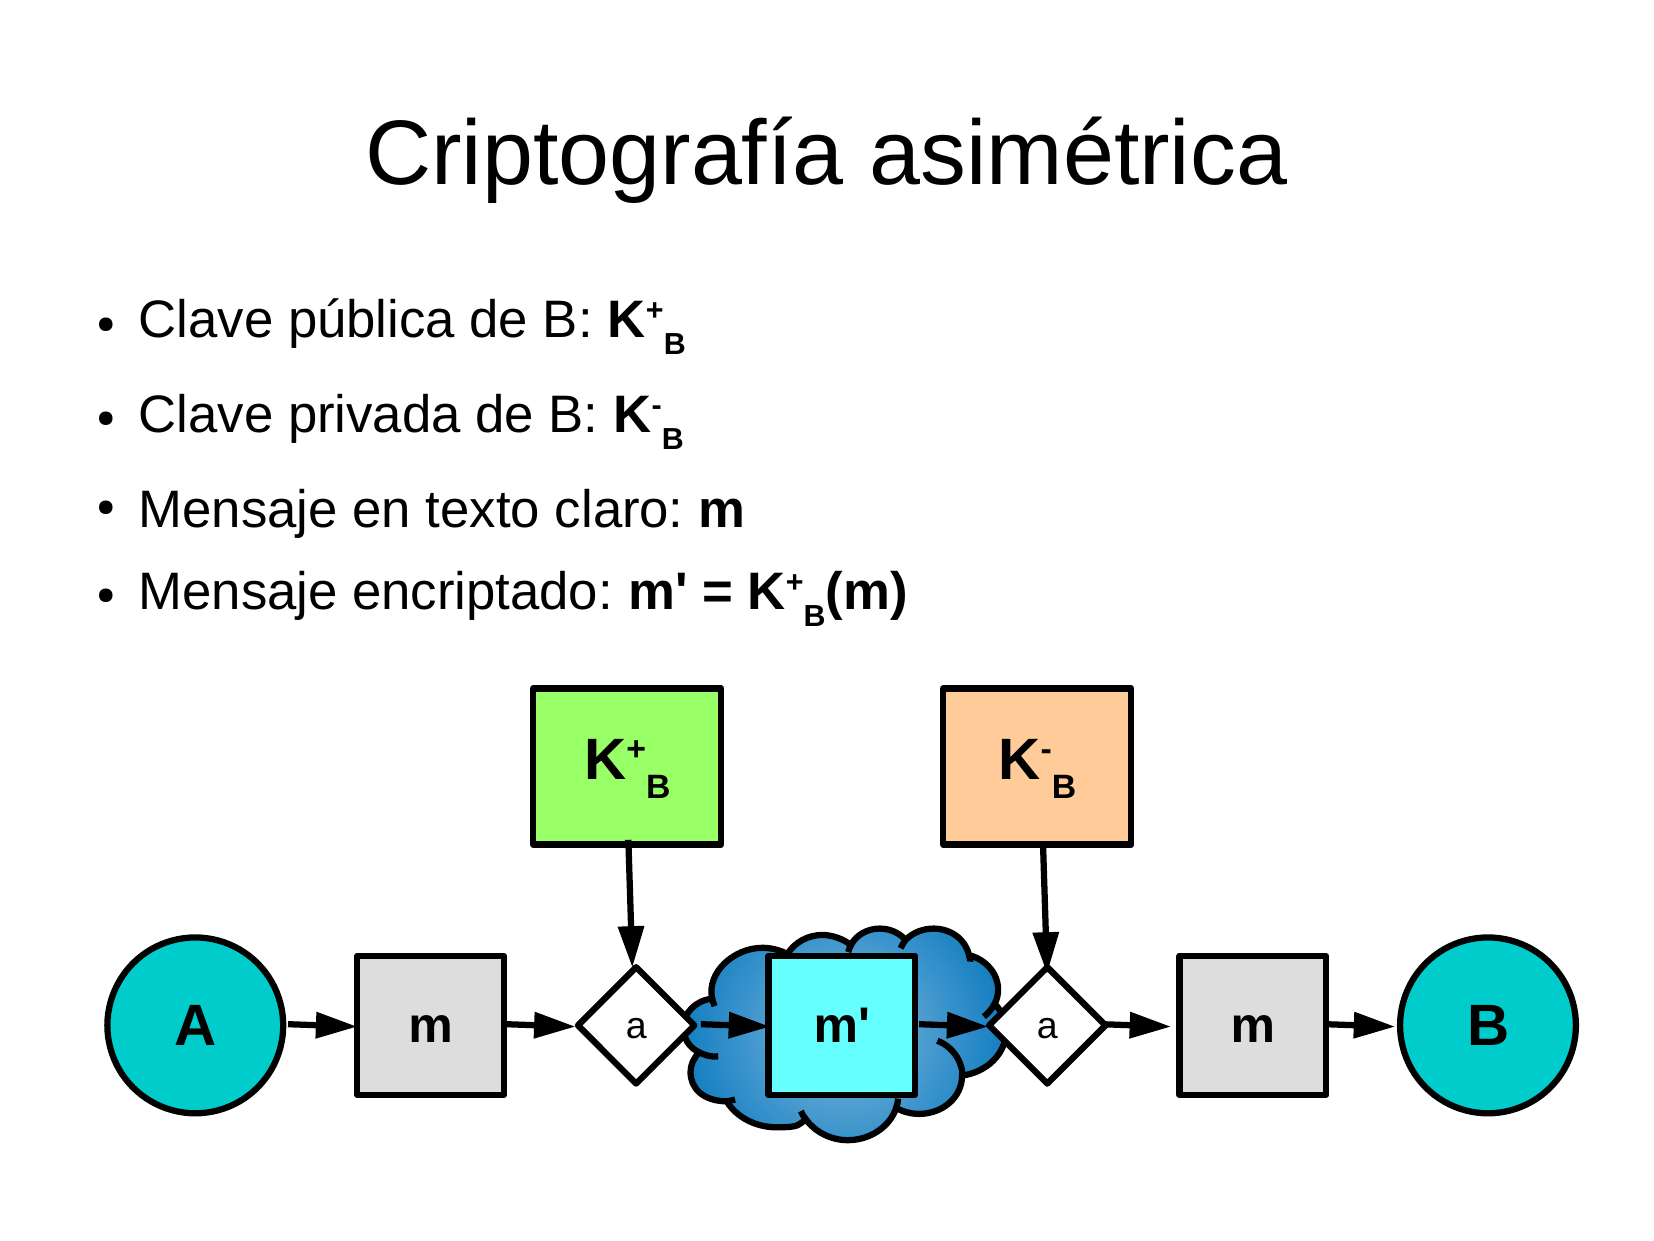

# Criptografía asimétrica
Clave pública de B: K+B
Clave privada de B: K-B
Mensaje en texto claro: m
Mensaje encriptado: m' = K+B(m)
K+B
K-B
A
B
m
m'
m
a
a